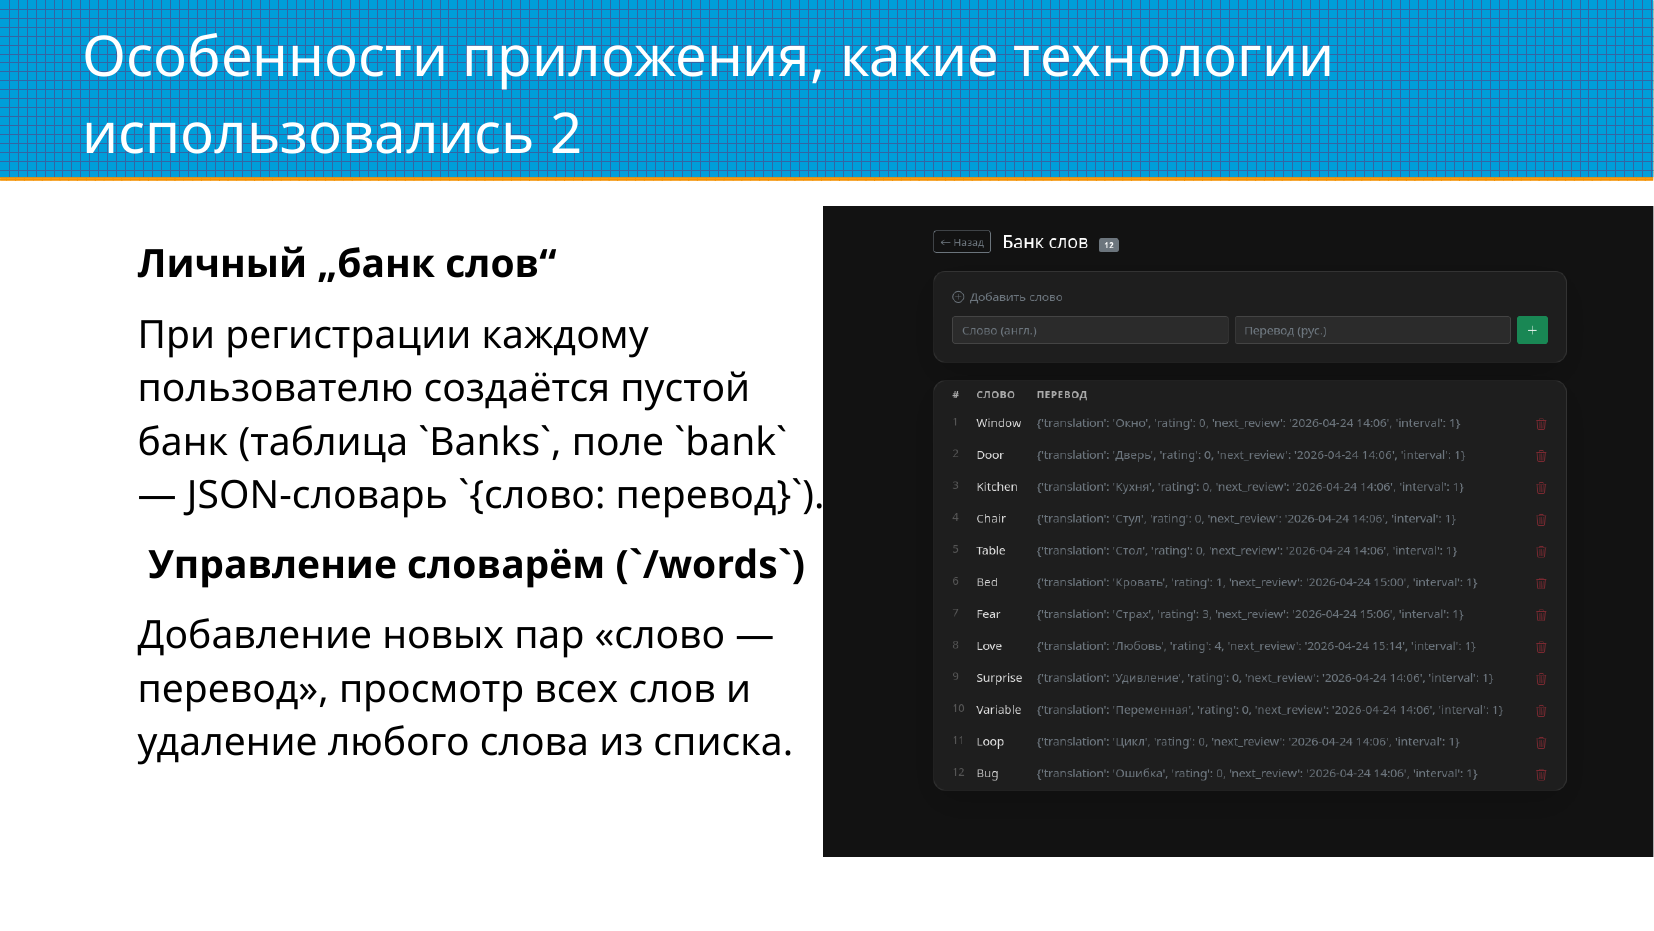

# Особенности приложения, какие технологии использовались 2
Личный „банк слов“
При регистрации каждому пользователю создаётся пустой банк (таблица `Banks`, поле `bank` — JSON-словарь `{слово: перевод}`).
 Управление словарём (`/words`)
Добавление новых пар «слово — перевод», просмотр всех слов и удаление любого слова из списка.